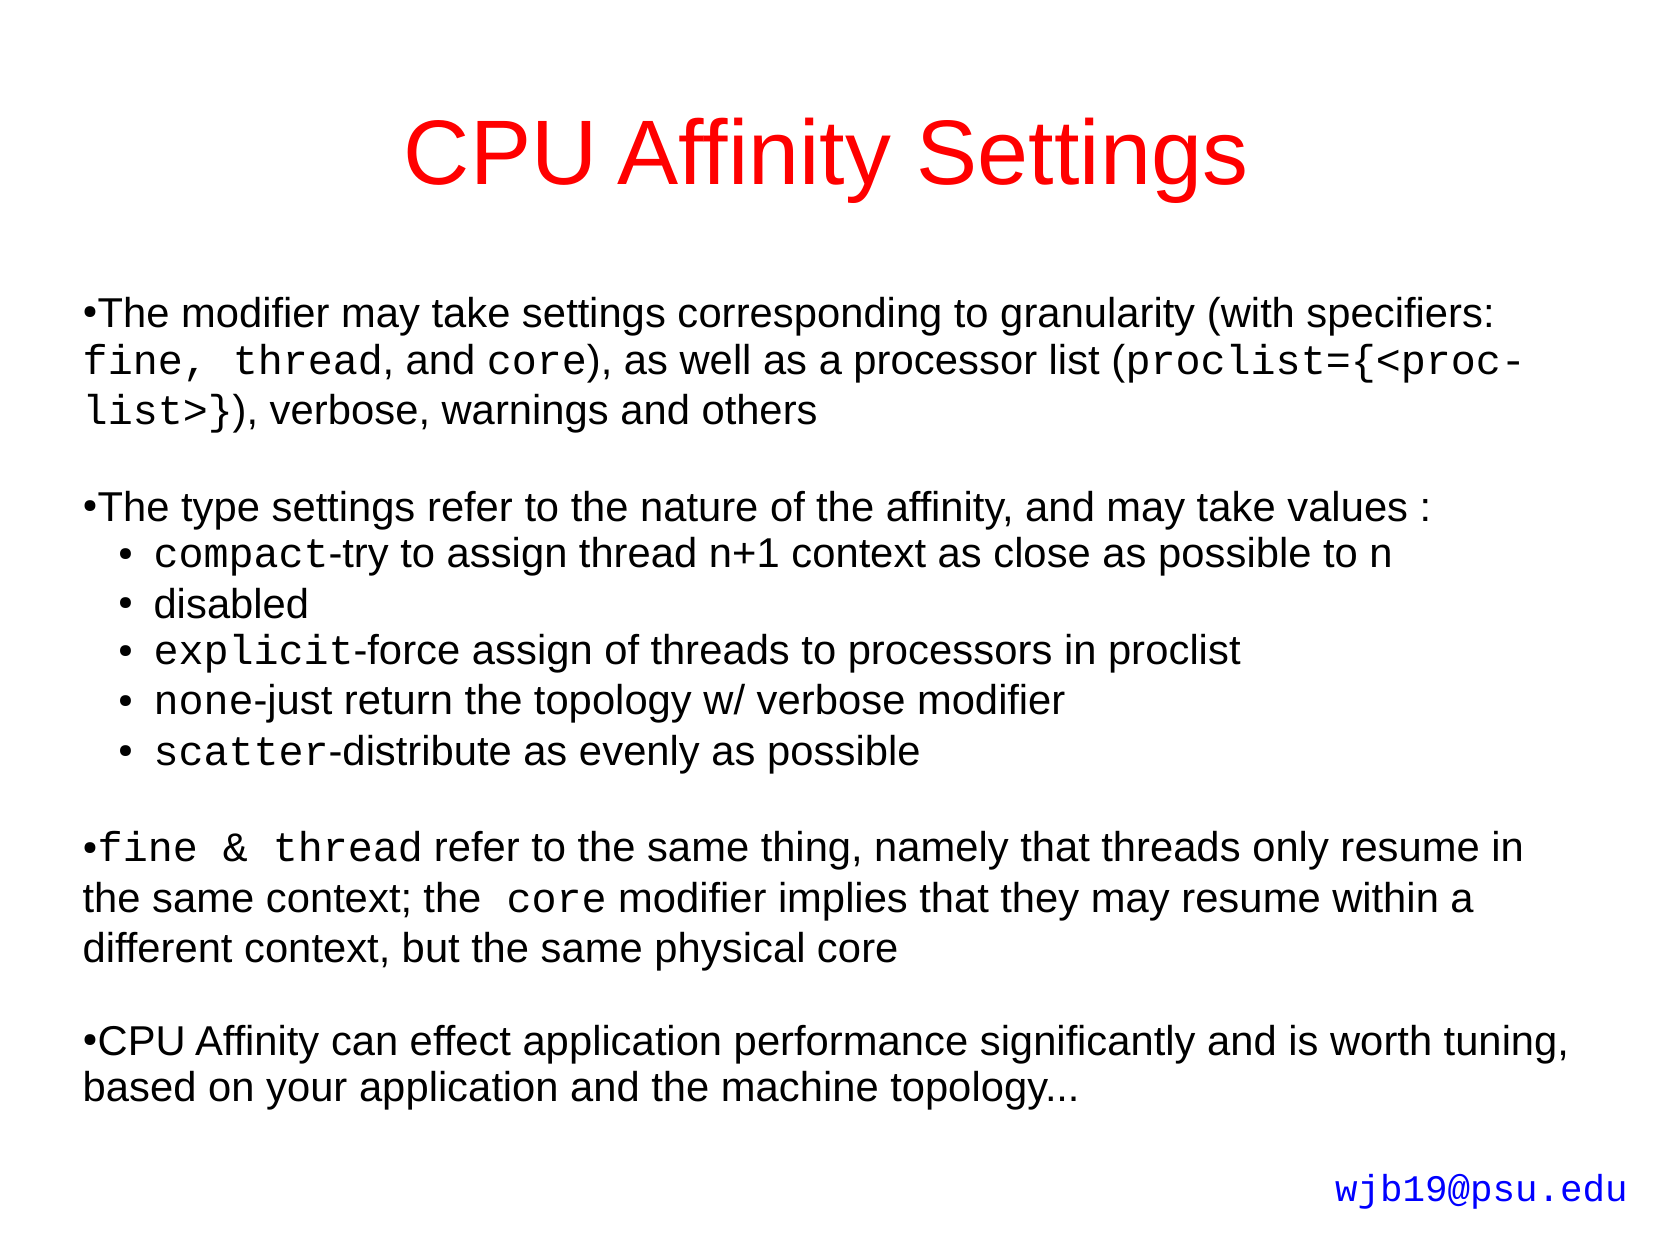

# CPU Affinity Settings
The modifier may take settings corresponding to granularity (with specifiers: fine, thread, and core), as well as a processor list (proclist={<proc-list>}), verbose, warnings and others
The type settings refer to the nature of the affinity, and may take values :
compact-try to assign thread n+1 context as close as possible to n
disabled
explicit-force assign of threads to processors in proclist
none-just return the topology w/ verbose modifier
scatter-distribute as evenly as possible
fine & thread refer to the same thing, namely that threads only resume in the same context; the core modifier implies that they may resume within a different context, but the same physical core
CPU Affinity can effect application performance significantly and is worth tuning, based on your application and the machine topology...
wjb19@psu.edu